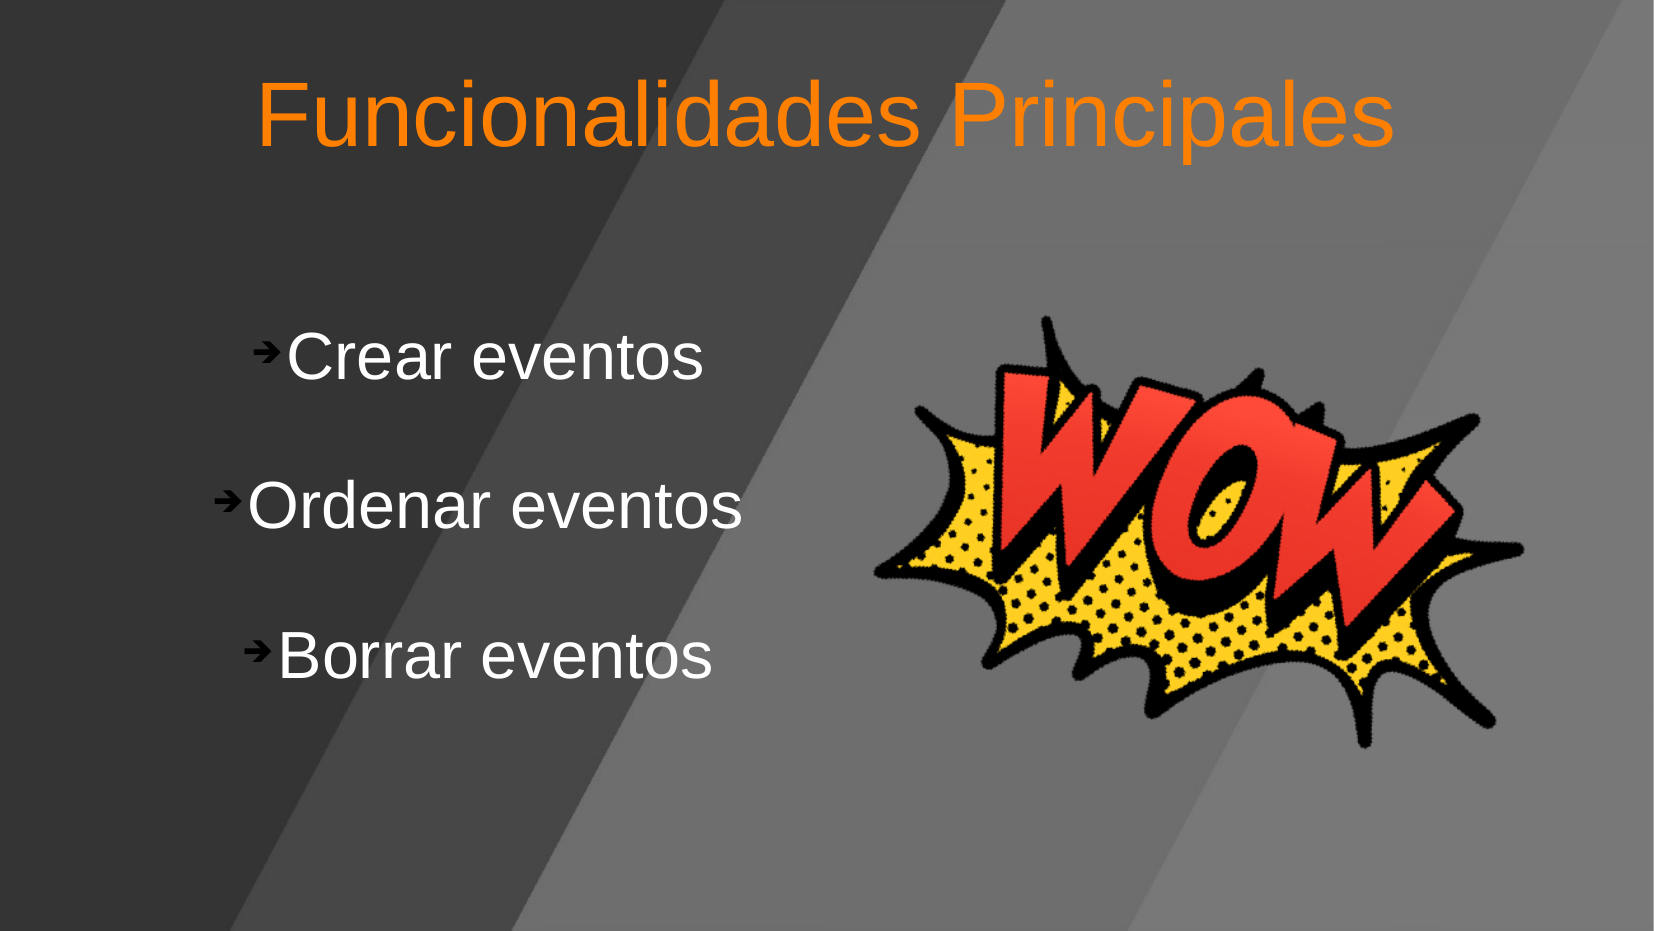

# Funcionalidades Principales
Crear eventos
Ordenar eventos
Borrar eventos